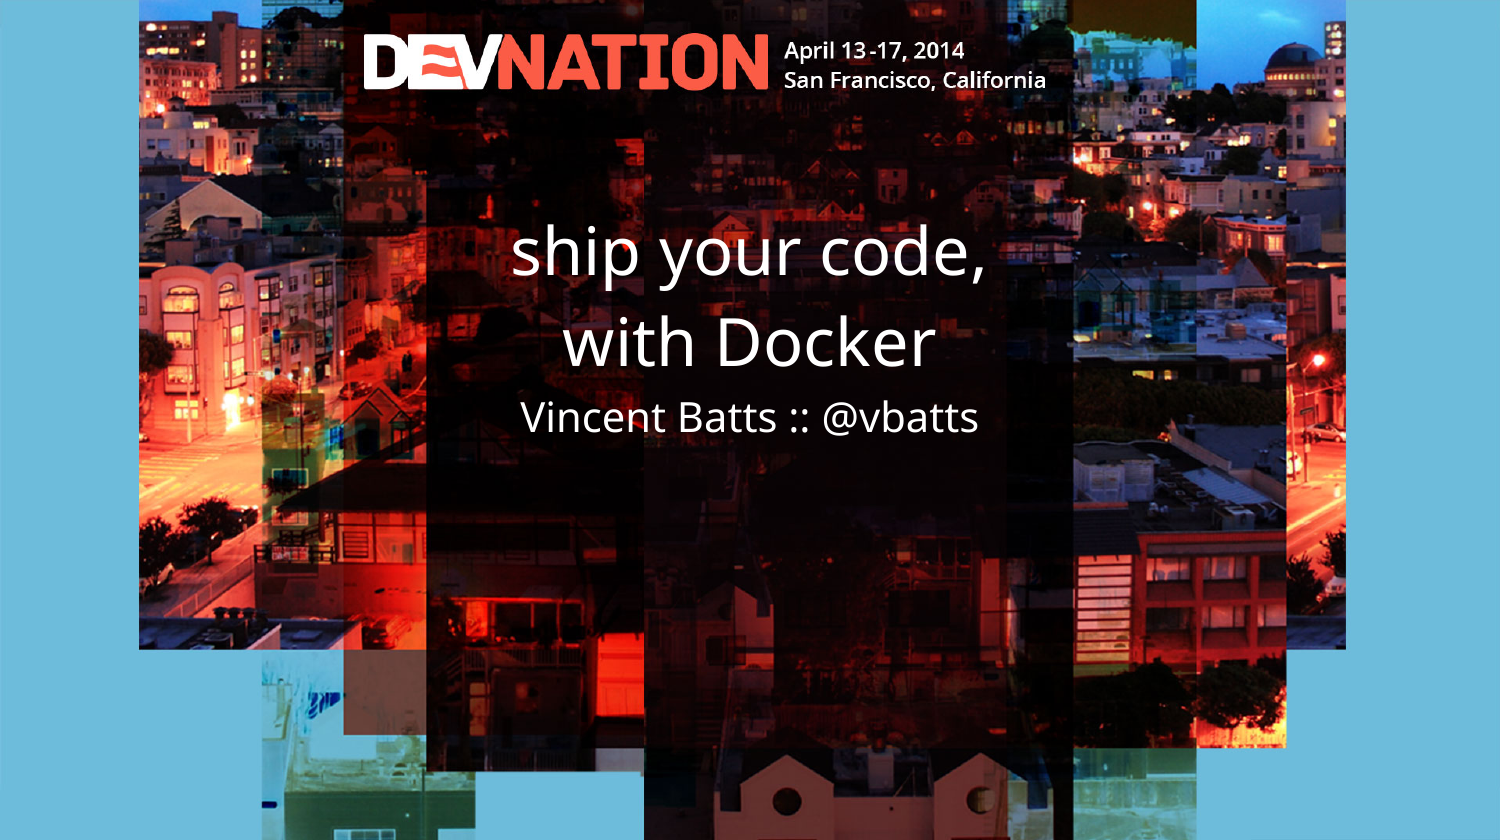

# ship your code, with Docker
Vincent Batts :: @vbatts